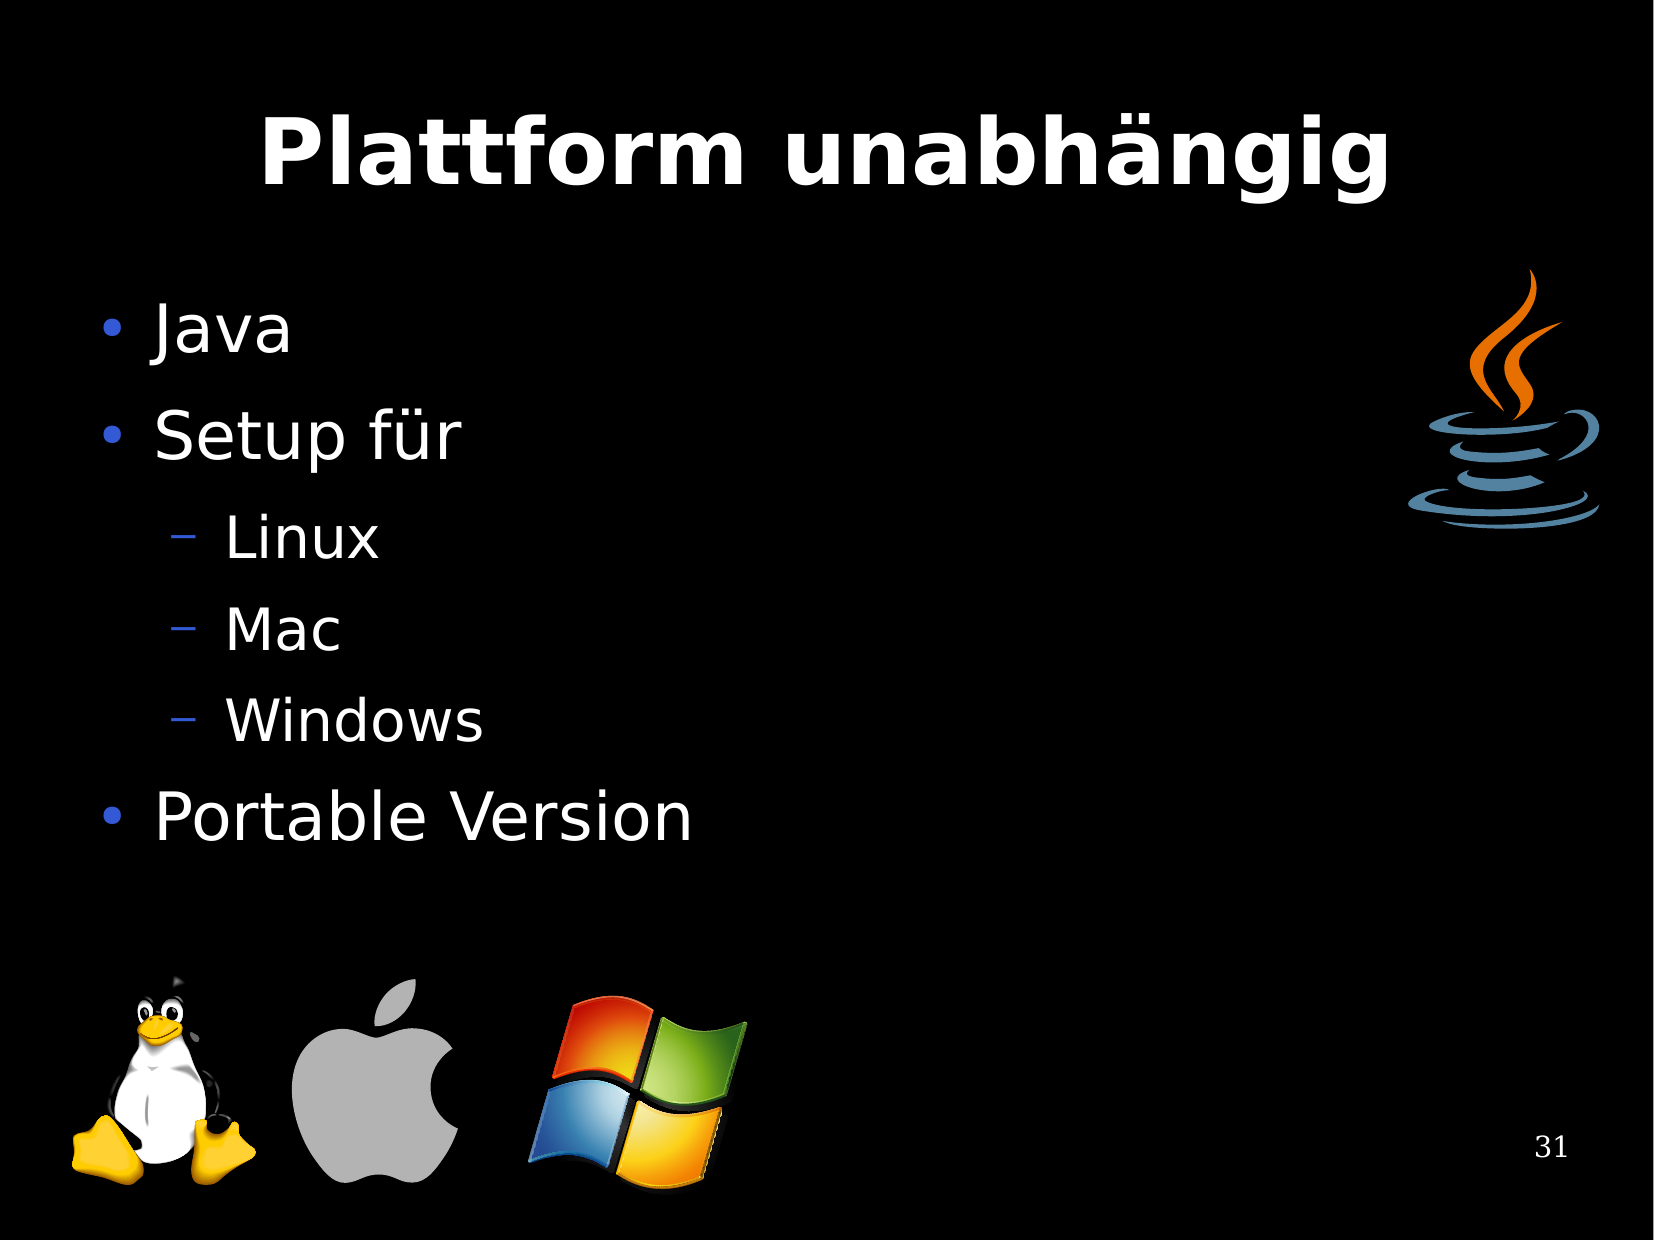

# Plattform unabhängig
Java
Setup für
Linux
Mac
Windows
Portable Version
31